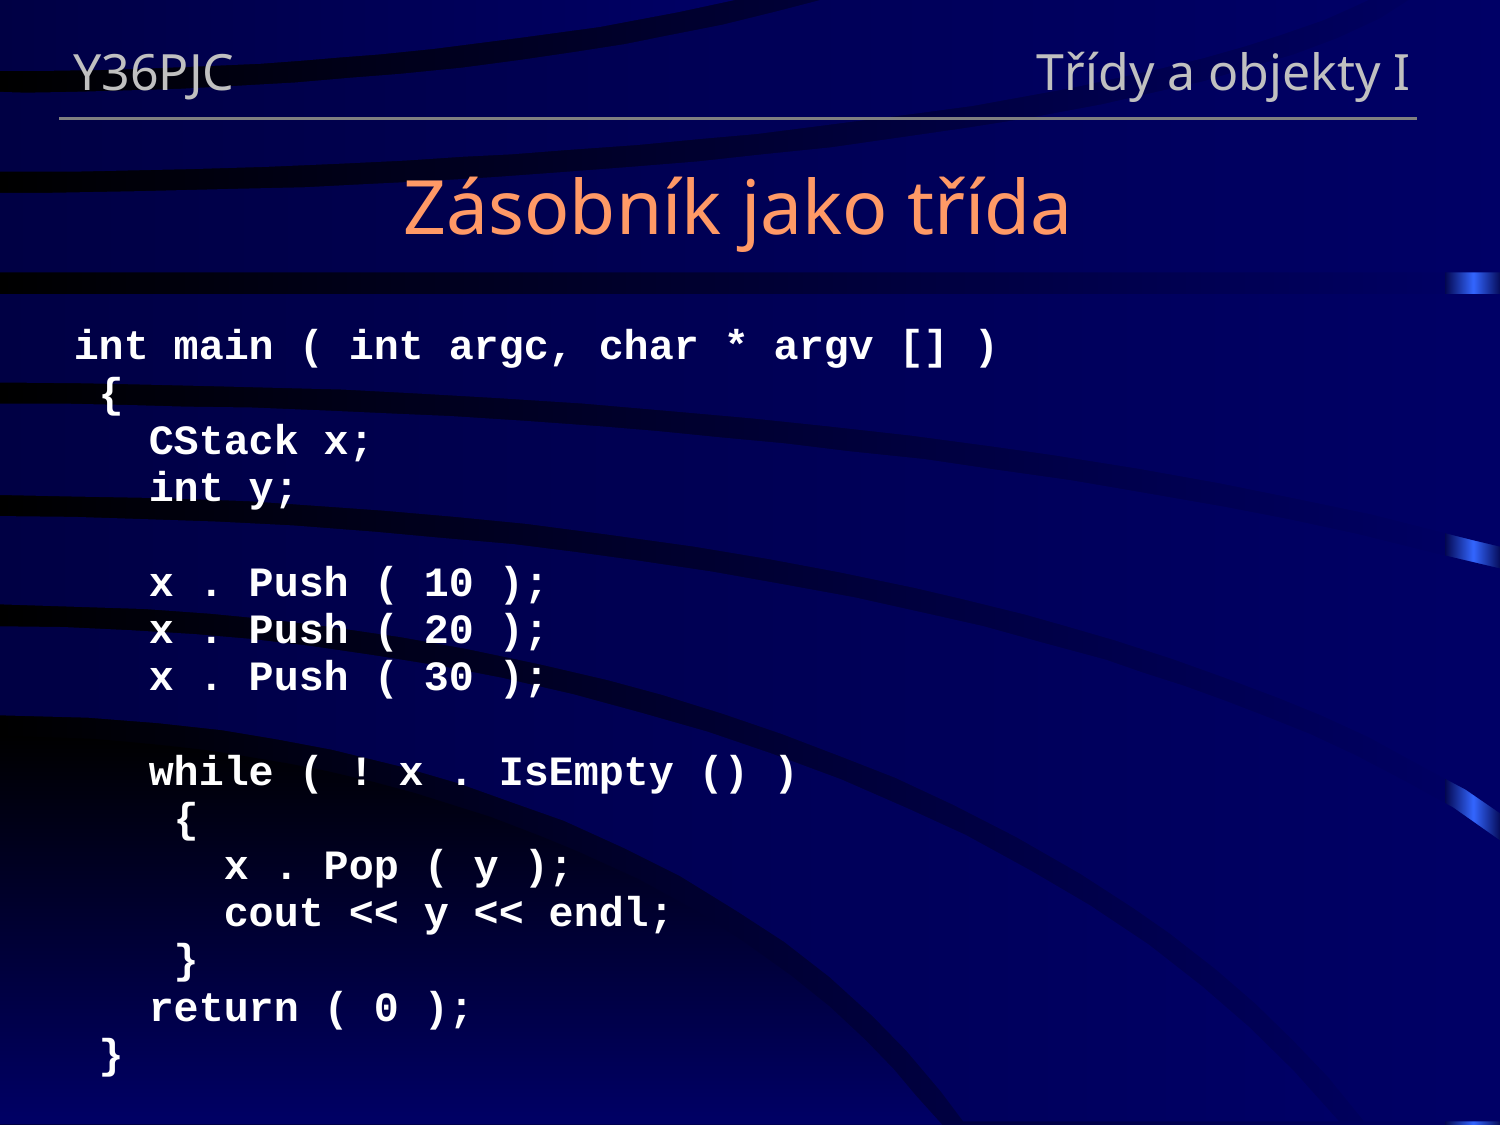

Y36PJC
Třídy a objekty I
Zásobník jako třída
int main ( int argc, char * argv [] )
 {
 CStack x;
 int y;
 x . Push ( 10 );
 x . Push ( 20 );
 x . Push ( 30 );
 while ( ! x . IsEmpty () )
 {
 x . Pop ( y );
 cout << y << endl;
 }
 return ( 0 );
 }